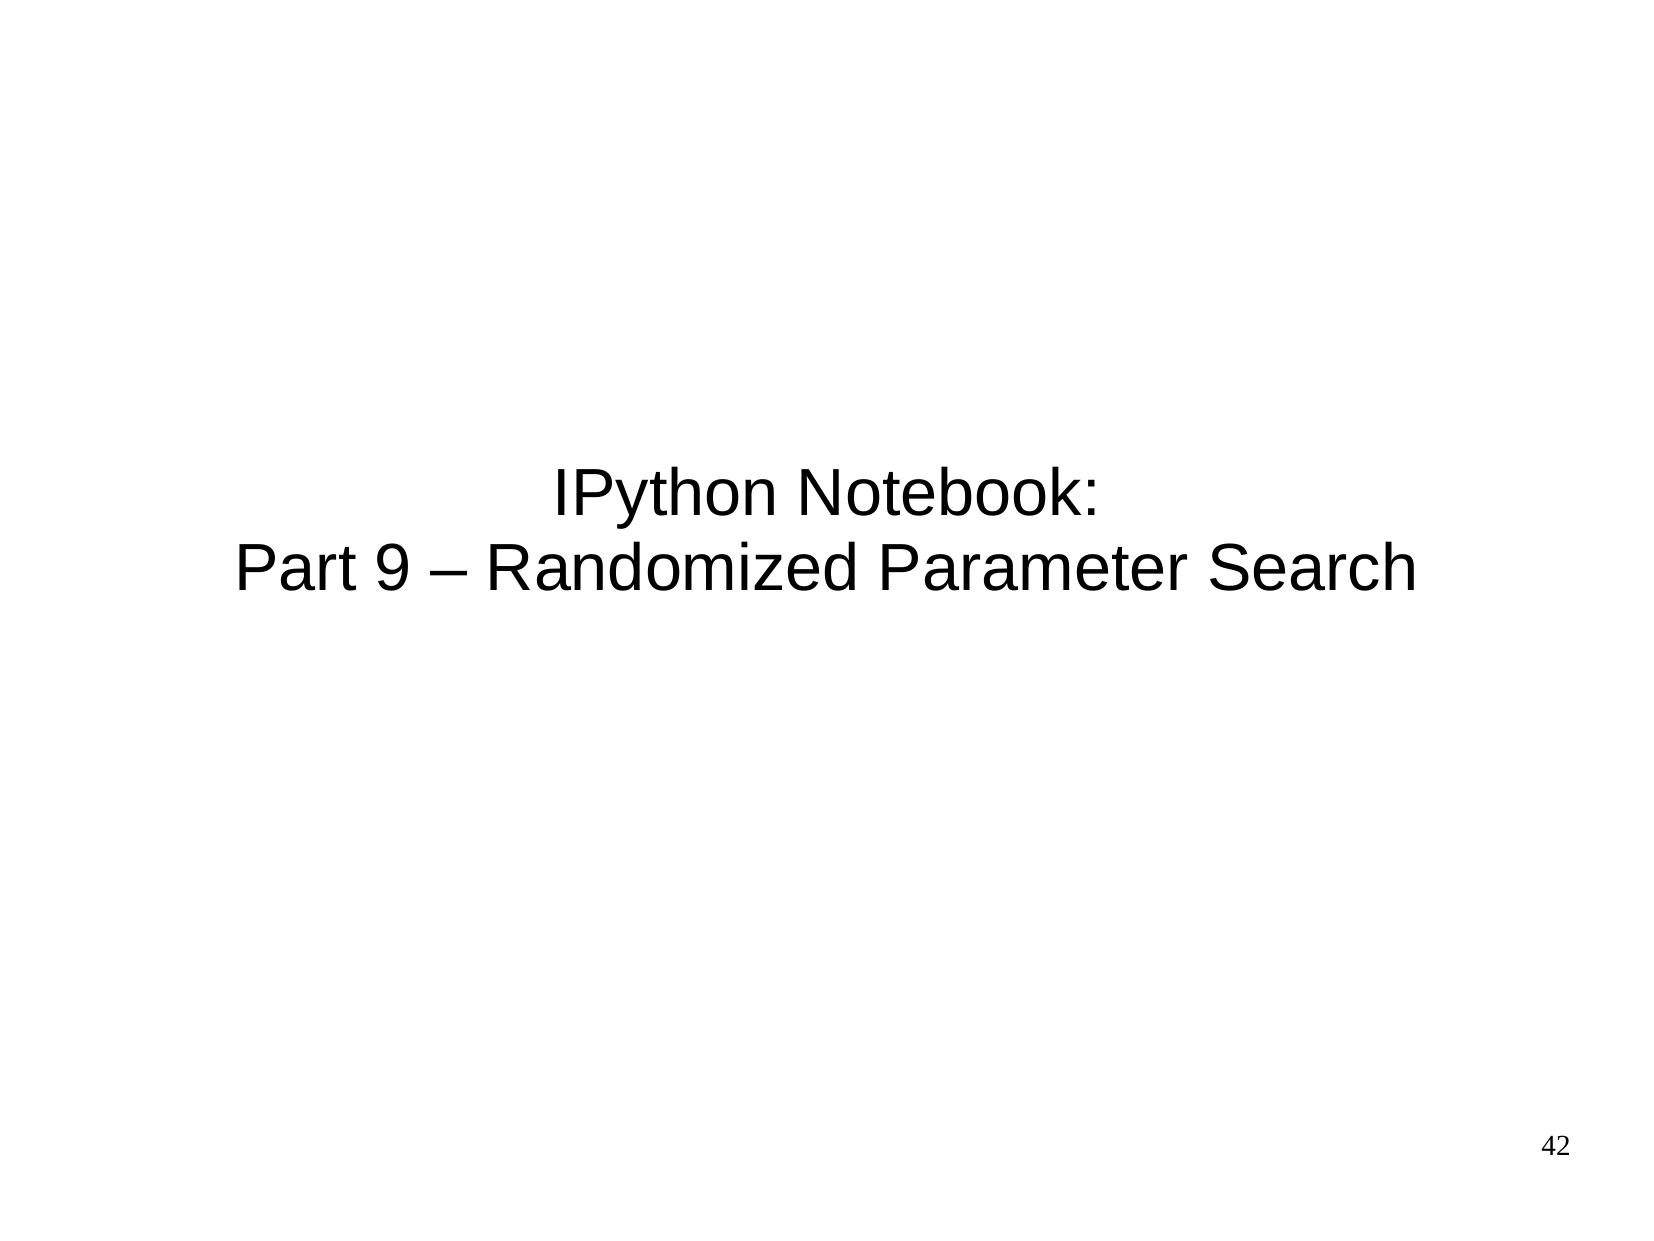

# IPython Notebook:
Part 9 – Randomized Parameter Search
42